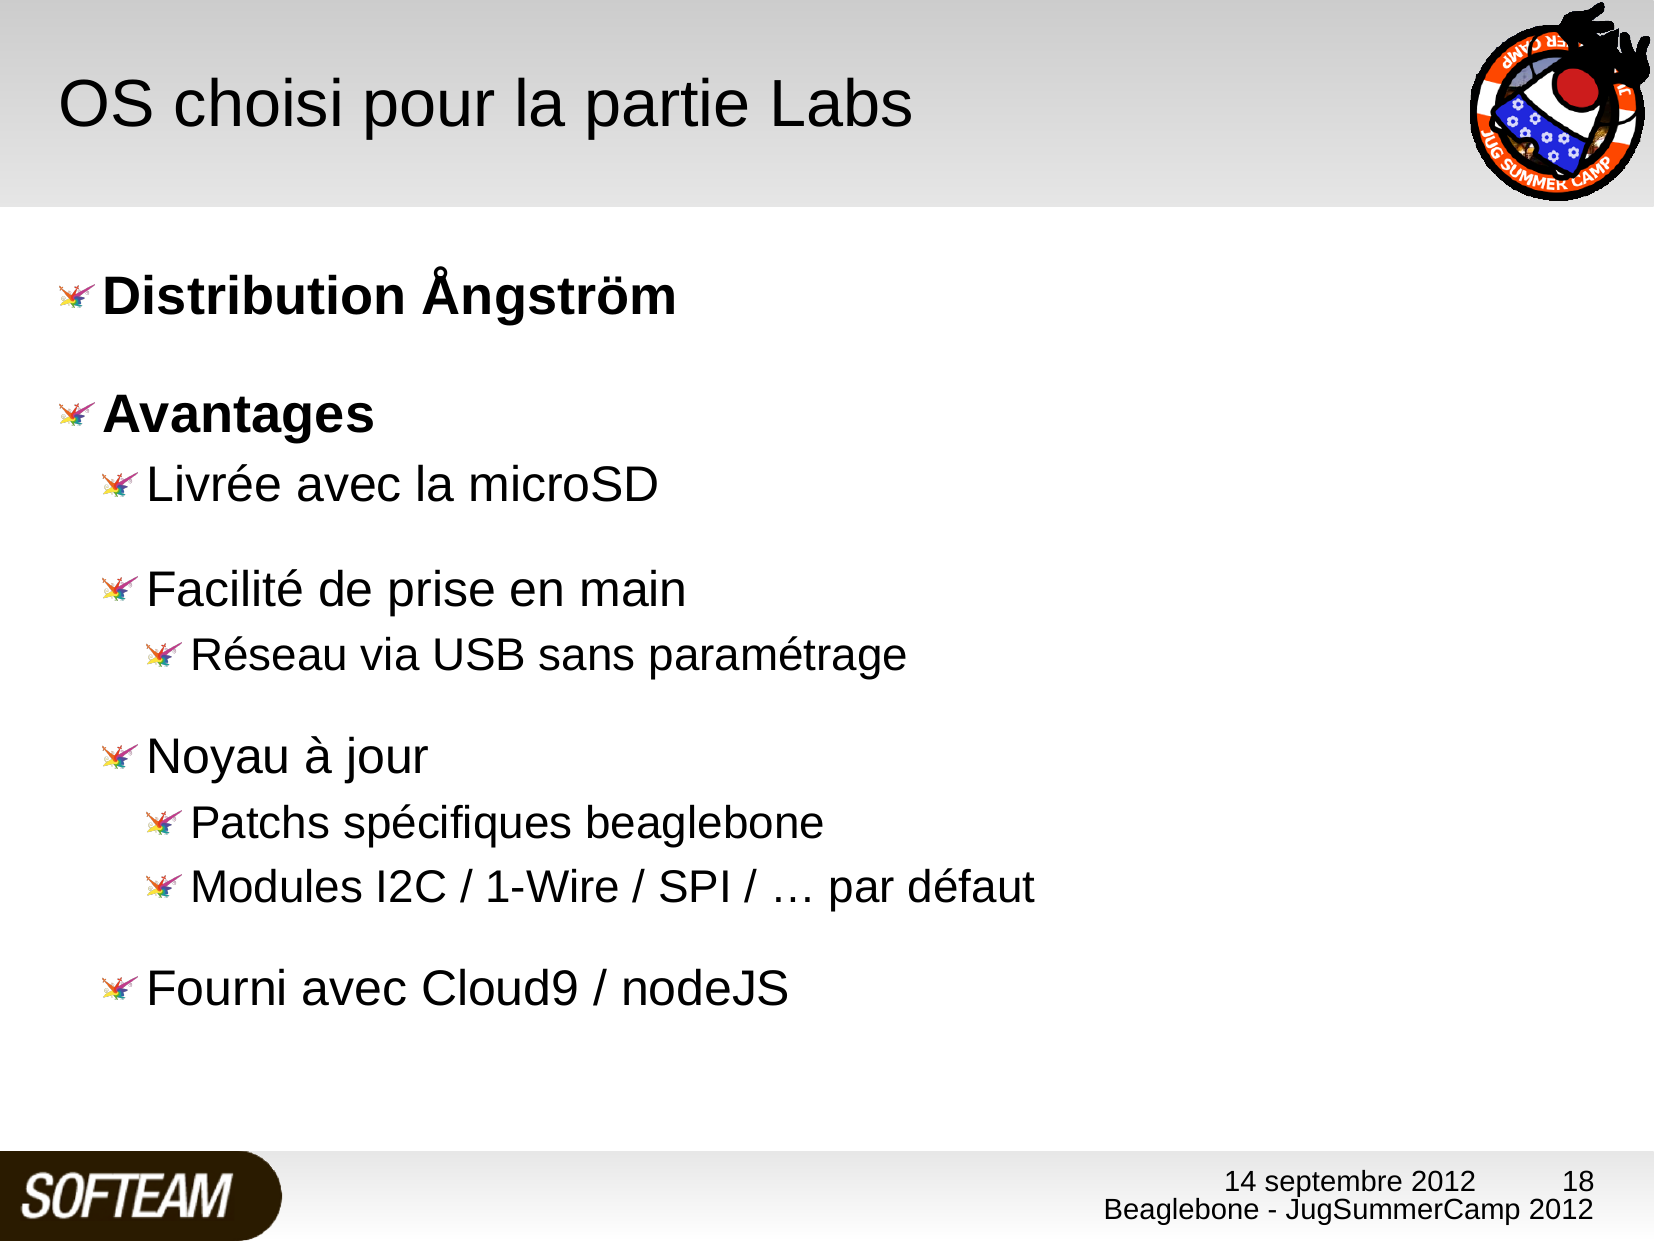

# OS choisi pour la partie Labs
Distribution Ångström
Avantages
Livrée avec la microSD
Facilité de prise en main
Réseau via USB sans paramétrage
Noyau à jour
Patchs spécifiques beaglebone
Modules I2C / 1-Wire / SPI / … par défaut
Fourni avec Cloud9 / nodeJS
14 septembre 2012
18
Beaglebone - JugSummerCamp 2012